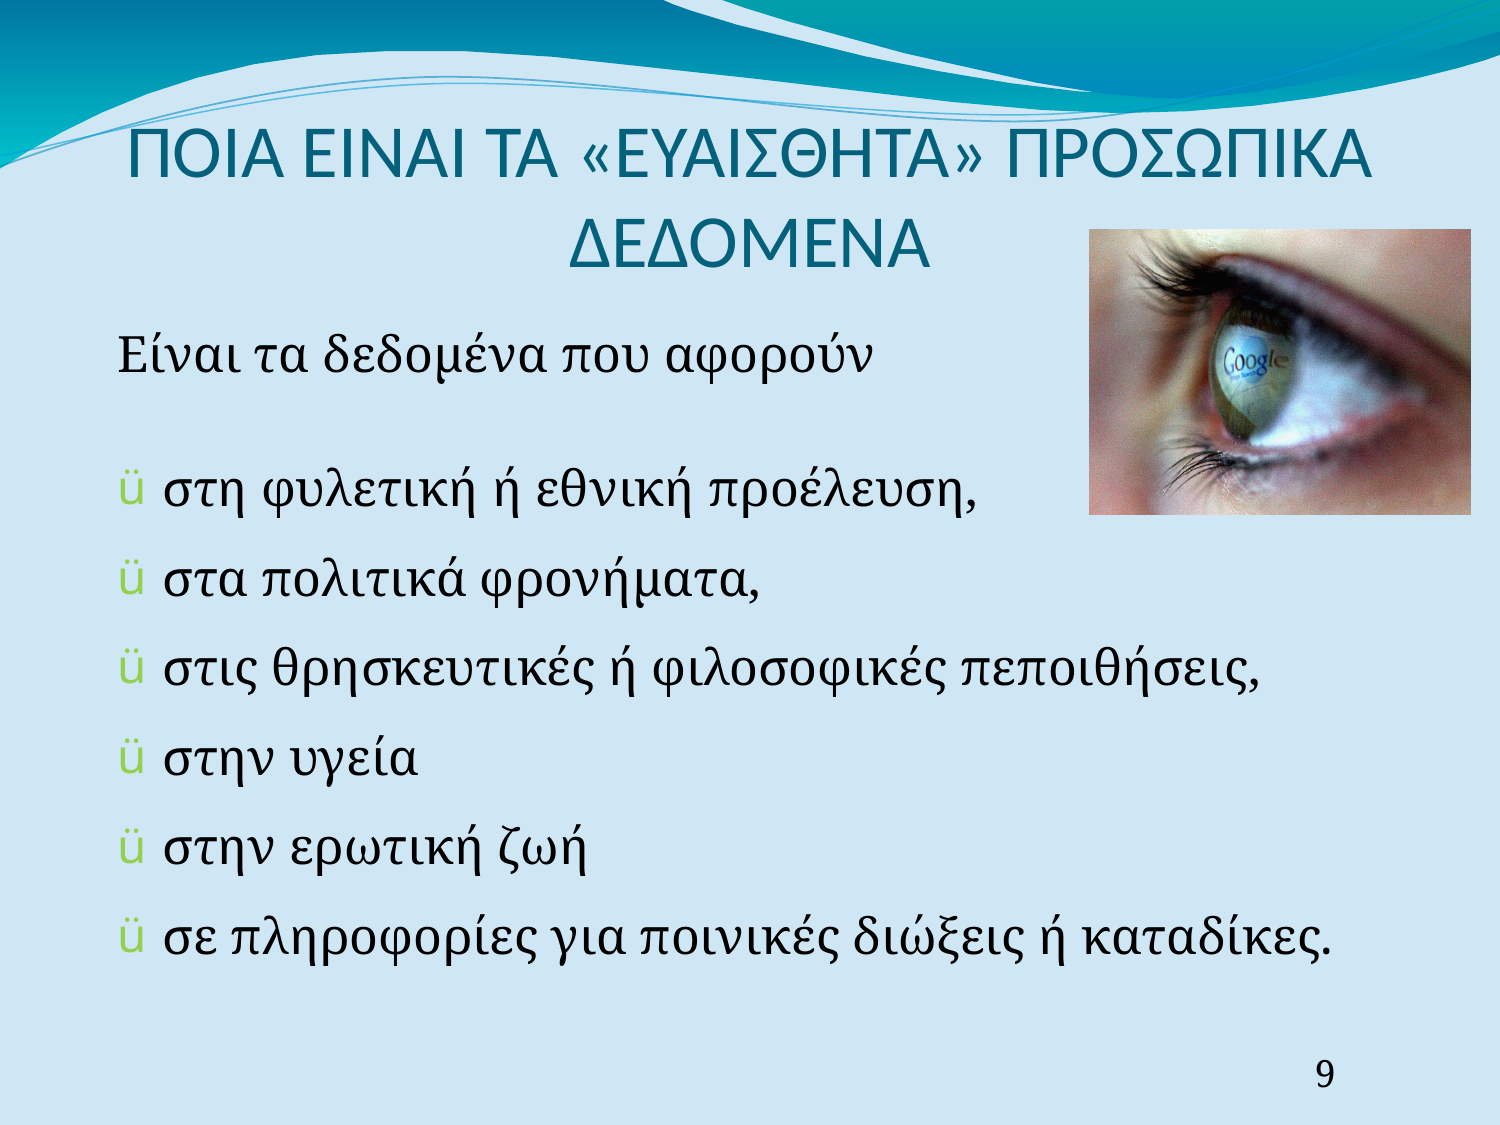

# ΠΟΙΑ ΕΙΝΑΙ ΤΑ «ΕΥΑΙΣΘΗΤΑ» ΠΡΟΣΩΠΙΚΑ ΔΕΔΟΜΕΝΑ
Είναι τα δεδομένα που αφορούν
στη φυλετική ή εθνική προέλευση,
στα πολιτικά φρονήματα,
στις θρησκευτικές ή φιλοσοφικές πεποιθήσεις,
στην υγεία
στην ερωτική ζωή
σε πληροφορίες για ποινικές διώξεις ή καταδίκες.